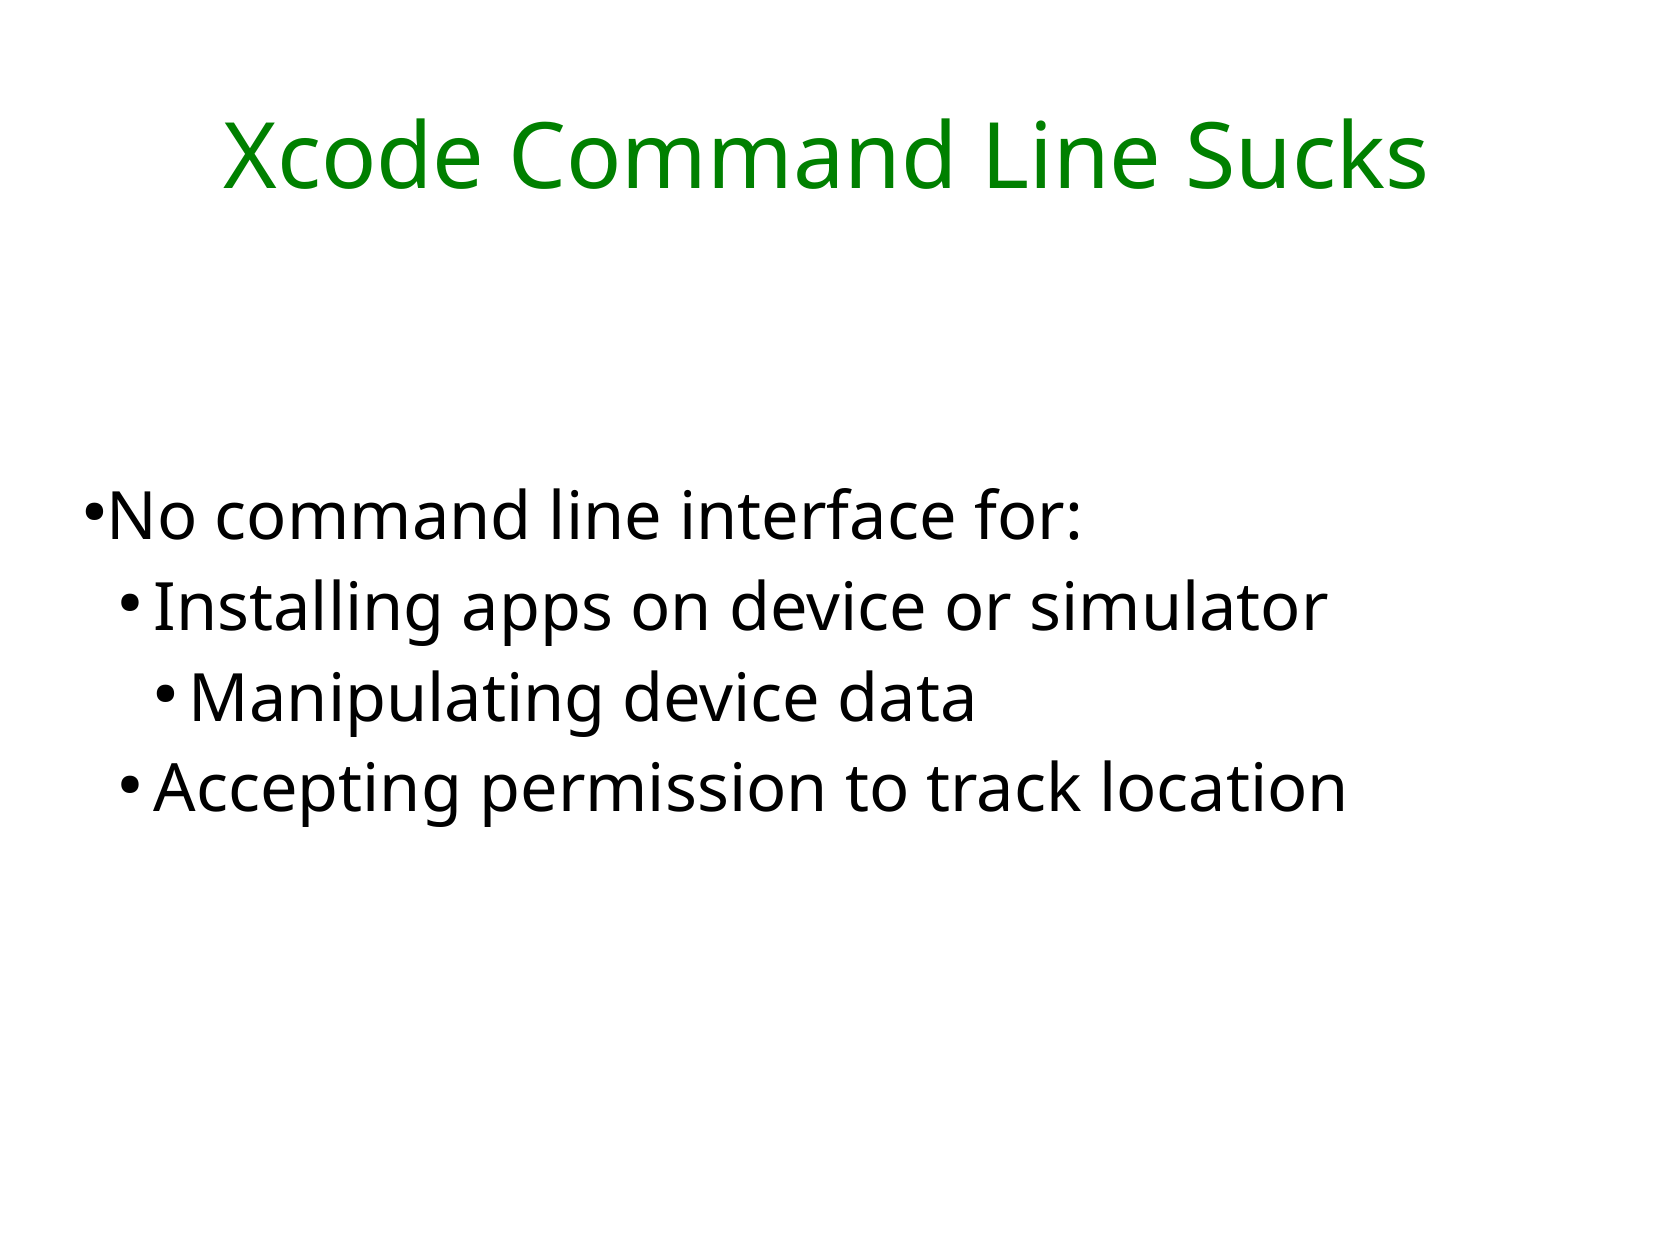

# Xcode Command Line Sucks
No command line interface for:
Installing apps on device or simulator
Manipulating device data
Accepting permission to track location